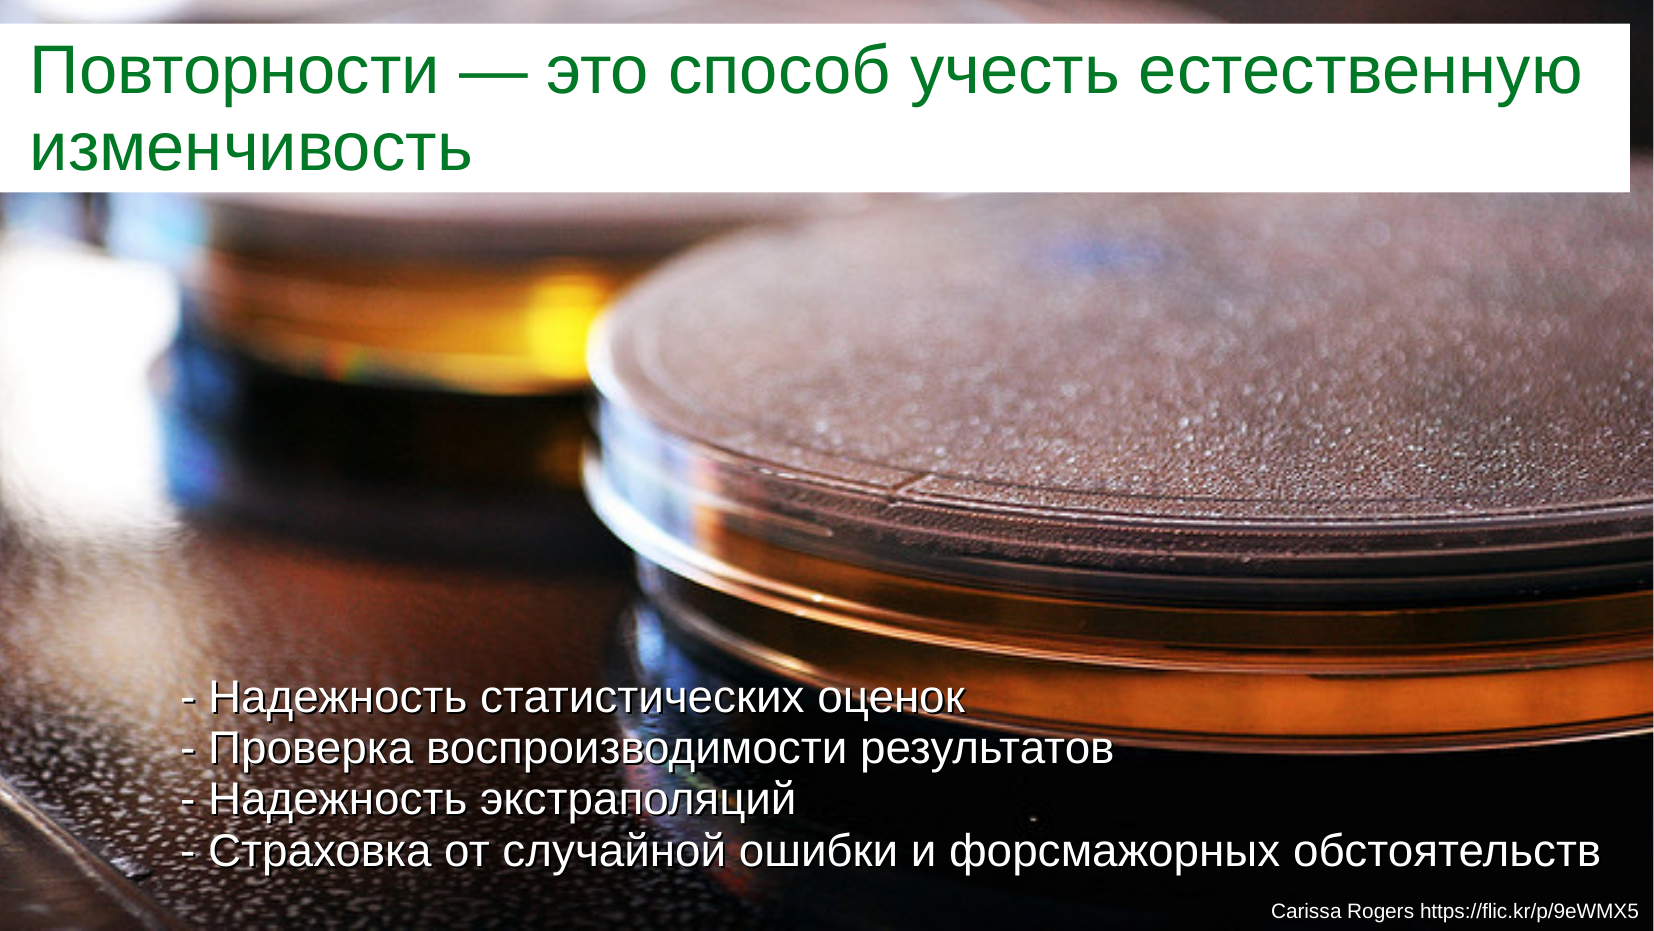

# Повторности — это способ учесть естественную изменчивость
- Надежность статистических оценок
- Проверка воспроизводимости результатов
- Надежность экстраполяций
- Страховка от случайной ошибки и форсмажорных обстоятельств
Carissa Rogers https://flic.kr/p/9eWMX5